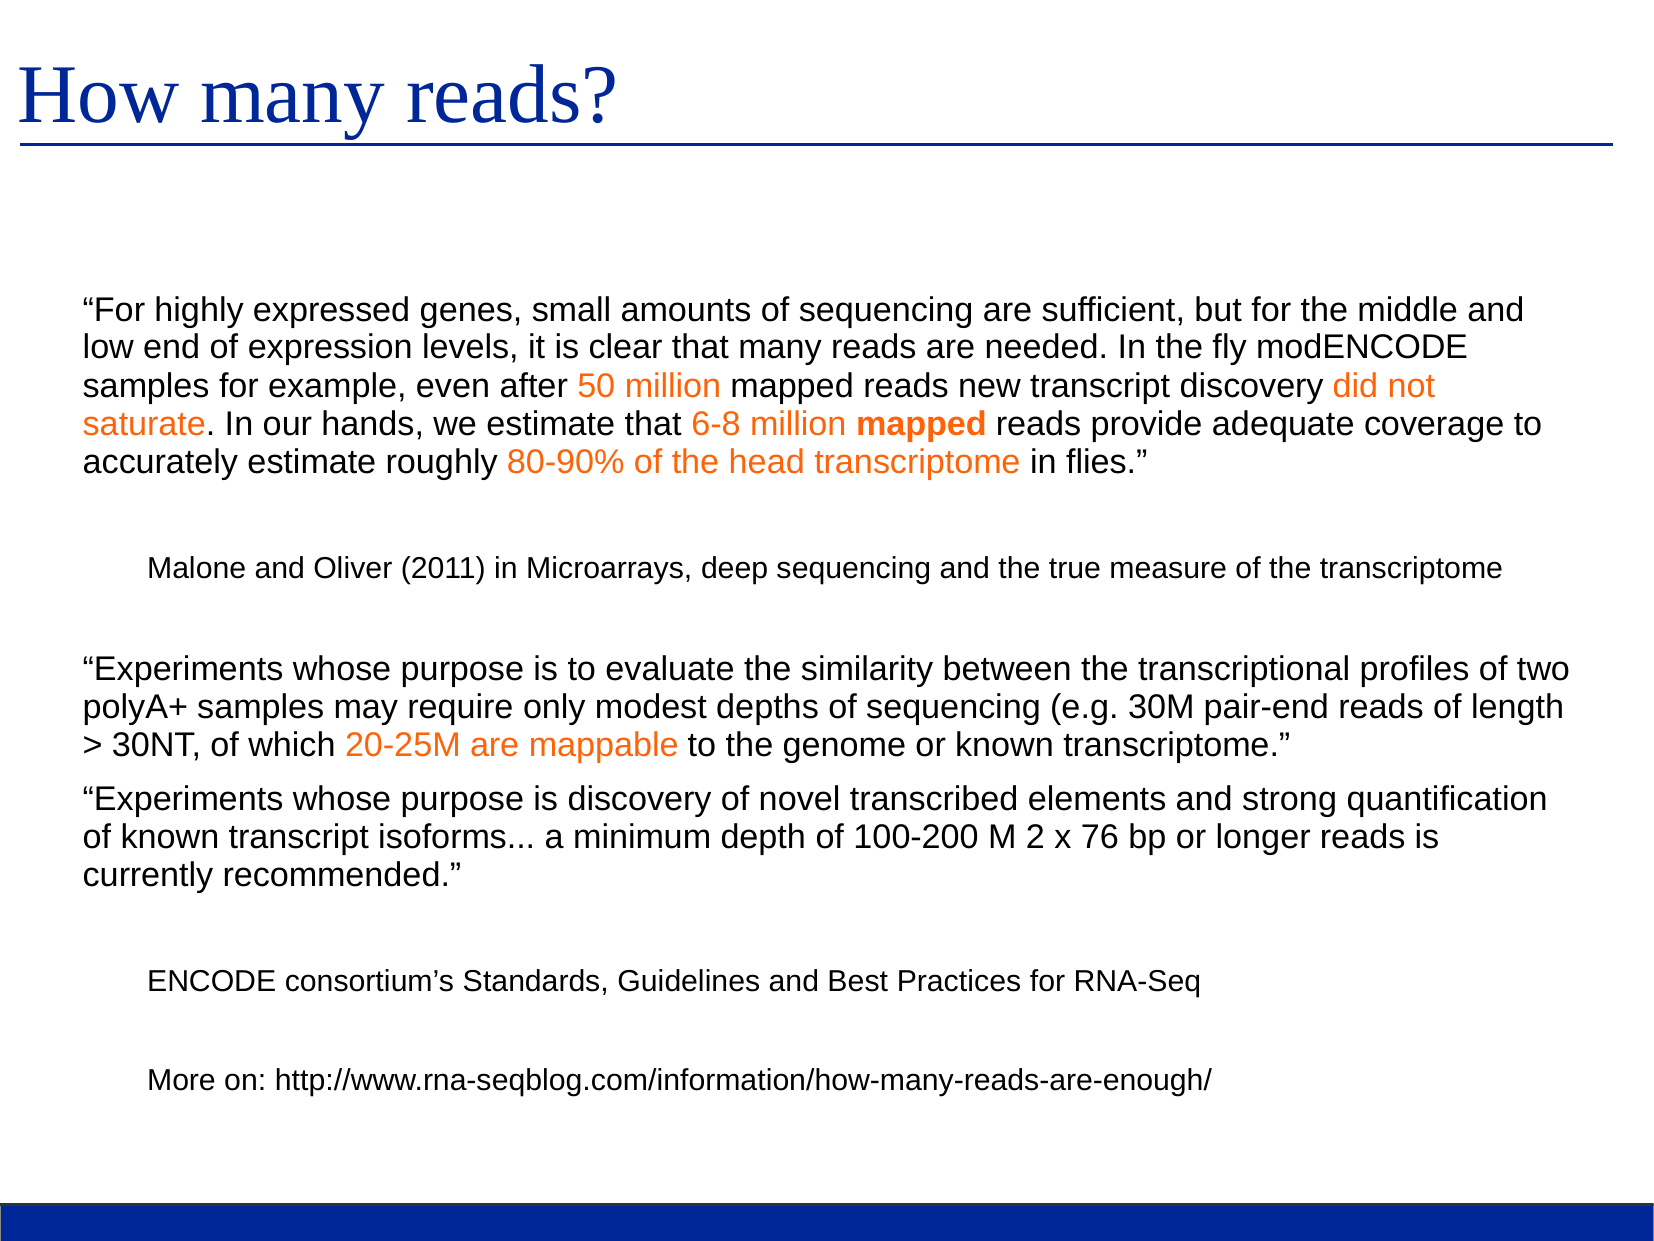

# How many reads?
“For highly expressed genes, small amounts of sequencing are sufficient, but for the middle and low end of expression levels, it is clear that many reads are needed. In the fly modENCODE samples for example, even after 50 million mapped reads new transcript discovery did not saturate. In our hands, we estimate that 6-8 million mapped reads provide adequate coverage to accurately estimate roughly 80-90% of the head transcriptome in flies.”
Malone and Oliver (2011) in Microarrays, deep sequencing and the true measure of the transcriptome
“Experiments whose purpose is to evaluate the similarity between the transcriptional profiles of two polyA+ samples may require only modest depths of sequencing (e.g. 30M pair-end reads of length > 30NT, of which 20-25M are mappable to the genome or known transcriptome.”
“Experiments whose purpose is discovery of novel transcribed elements and strong quantification of known transcript isoforms... a minimum depth of 100-200 M 2 x 76 bp or longer reads is currently recommended.”
ENCODE consortium’s Standards, Guidelines and Best Practices for RNA-Seq
More on: http://www.rna-seqblog.com/information/how-many-reads-are-enough/